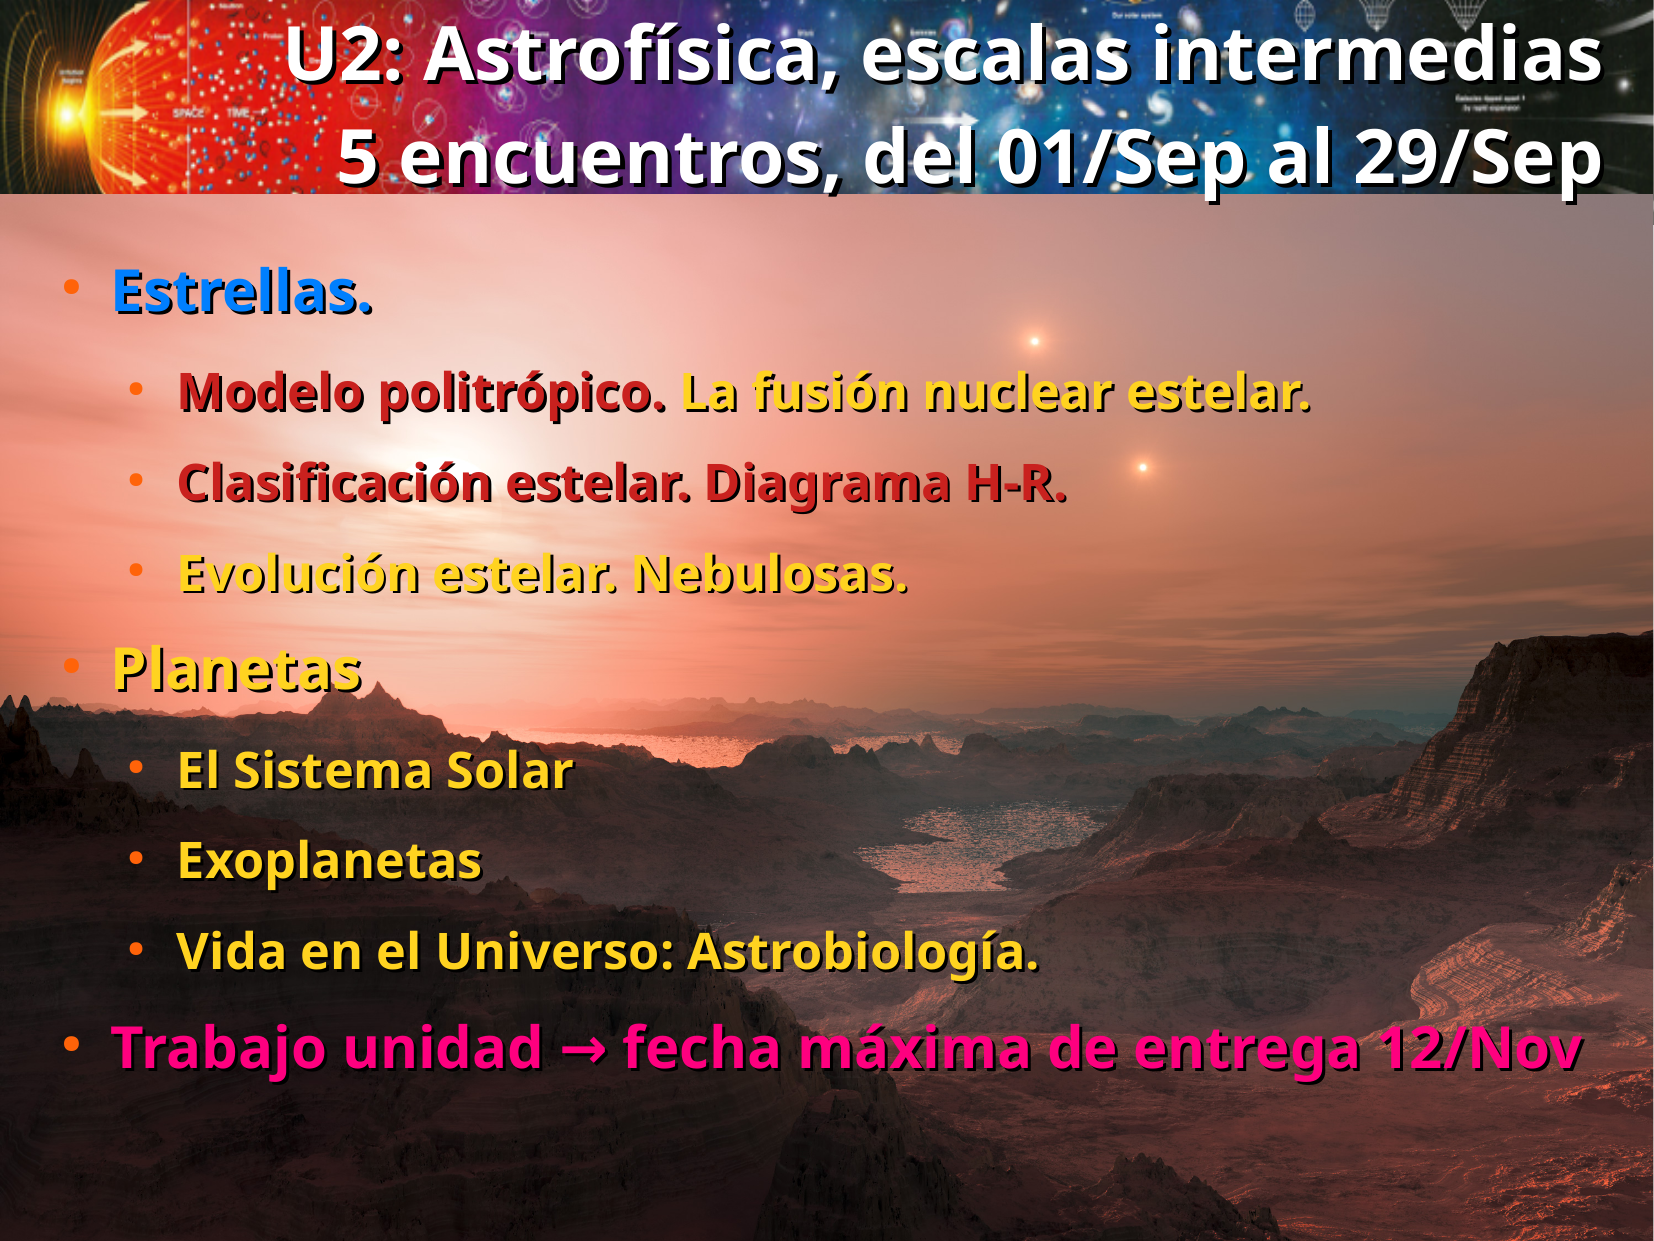

# U2: Astrofísica, escalas intermedias 5 encuentros, del 01/Sep al 29/Sep
Estrellas.
Modelo politrópico. La fusión nuclear estelar.
Clasificación estelar. Diagrama H-R.
Evolución estelar. Nebulosas.
Planetas
El Sistema Solar
Exoplanetas
Vida en el Universo: Astrobiología.
Trabajo unidad → fecha máxima de entrega 12/Nov
H. Asorey - Física IV B
3